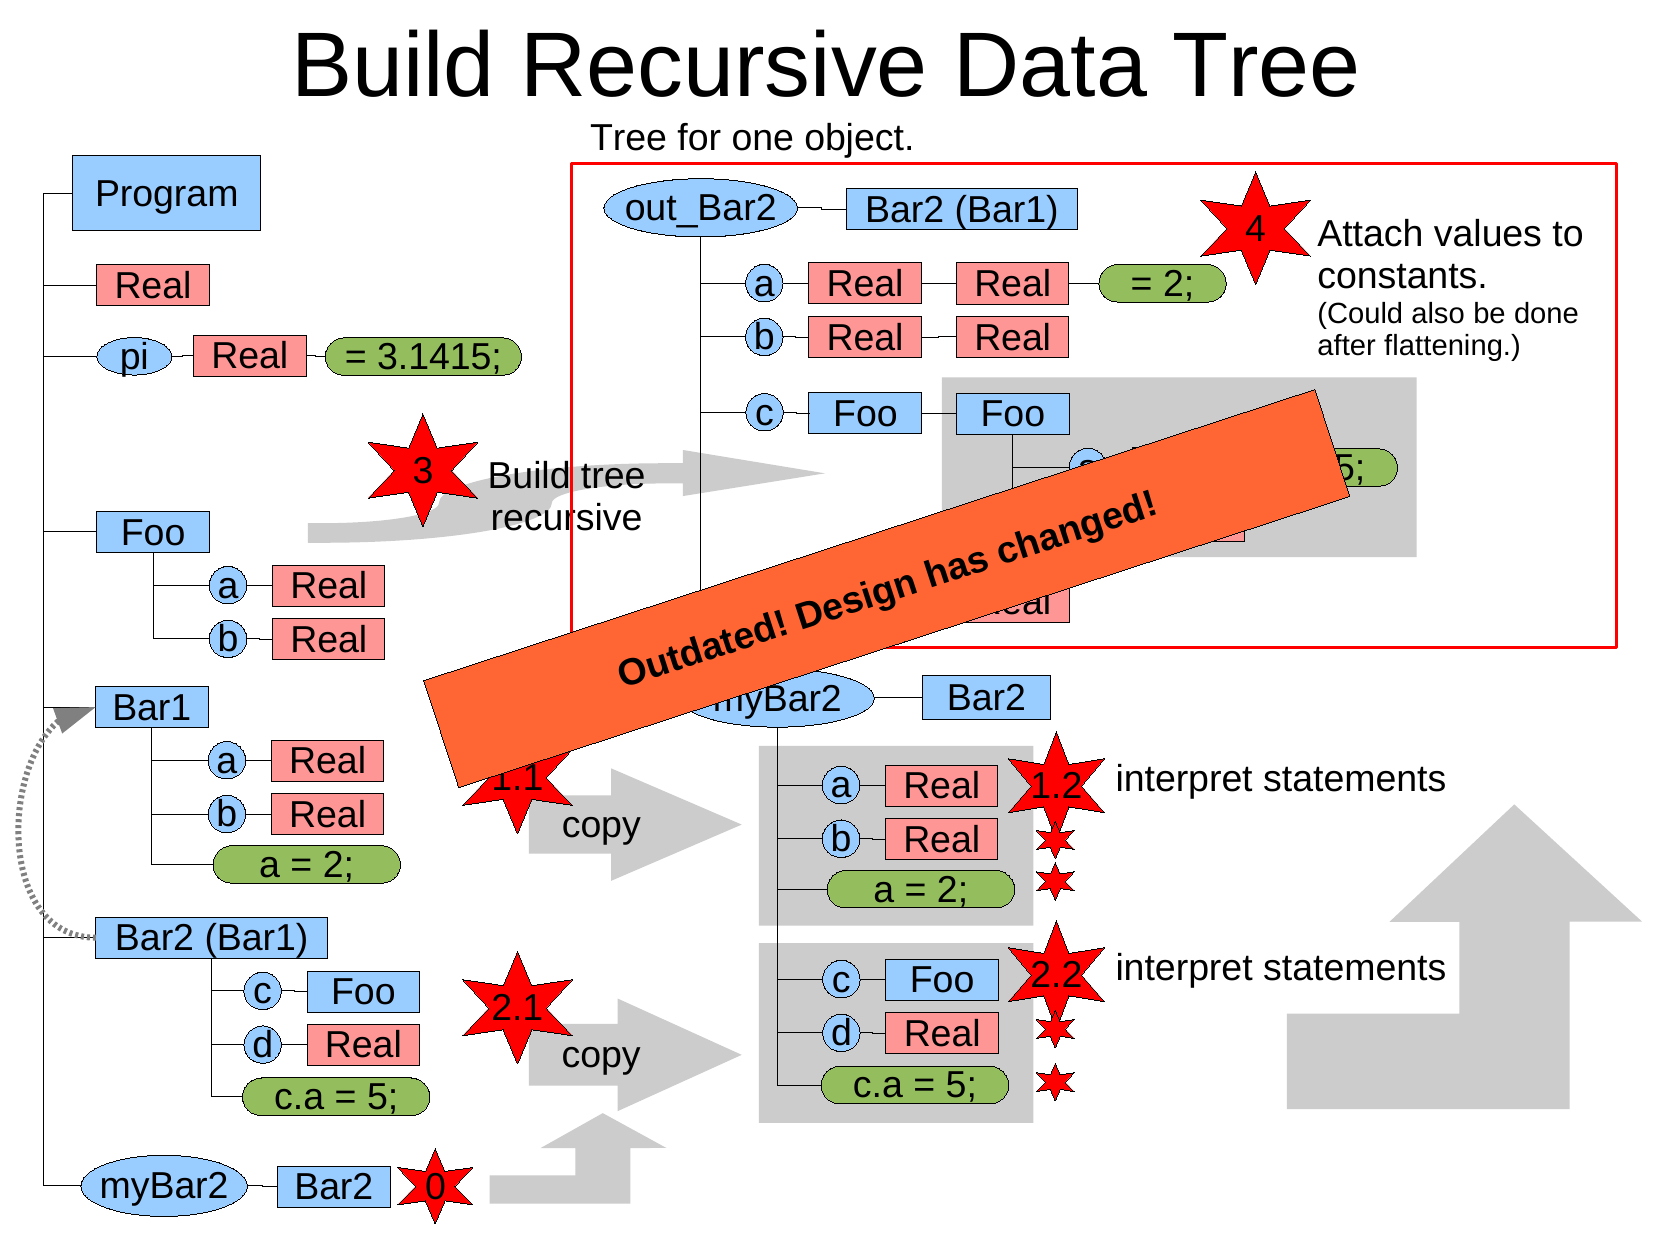

# Build Recursive Data Tree
Tree for one object.
4
out_Bar2
Bar2 (Bar1)
Attach values to constants.
(Could also be done after flattening.)
Real
Real
a
= 2;
Real
Real
b
Foo
Foo
c
Real
a
= 5;
Real
b
Real
Real
d
Program
Real
Real
pi
= 3.1415;
Foo
Real
a
Real
b
Bar1
Real
a
Real
b
a = 2;
Bar2 (Bar1)
Foo
c
Real
d
c.a = 5;
0
myBar2
Bar2
3
Build tree
recursive
Outdated! Design has changed!
myBar2
Bar2
1.2
interpret statements
Real
a
Real
b
a = 2;
2.2
interpret statements
Foo
c
Real
d
c.a = 5;
1.1
copy
2.1
copy